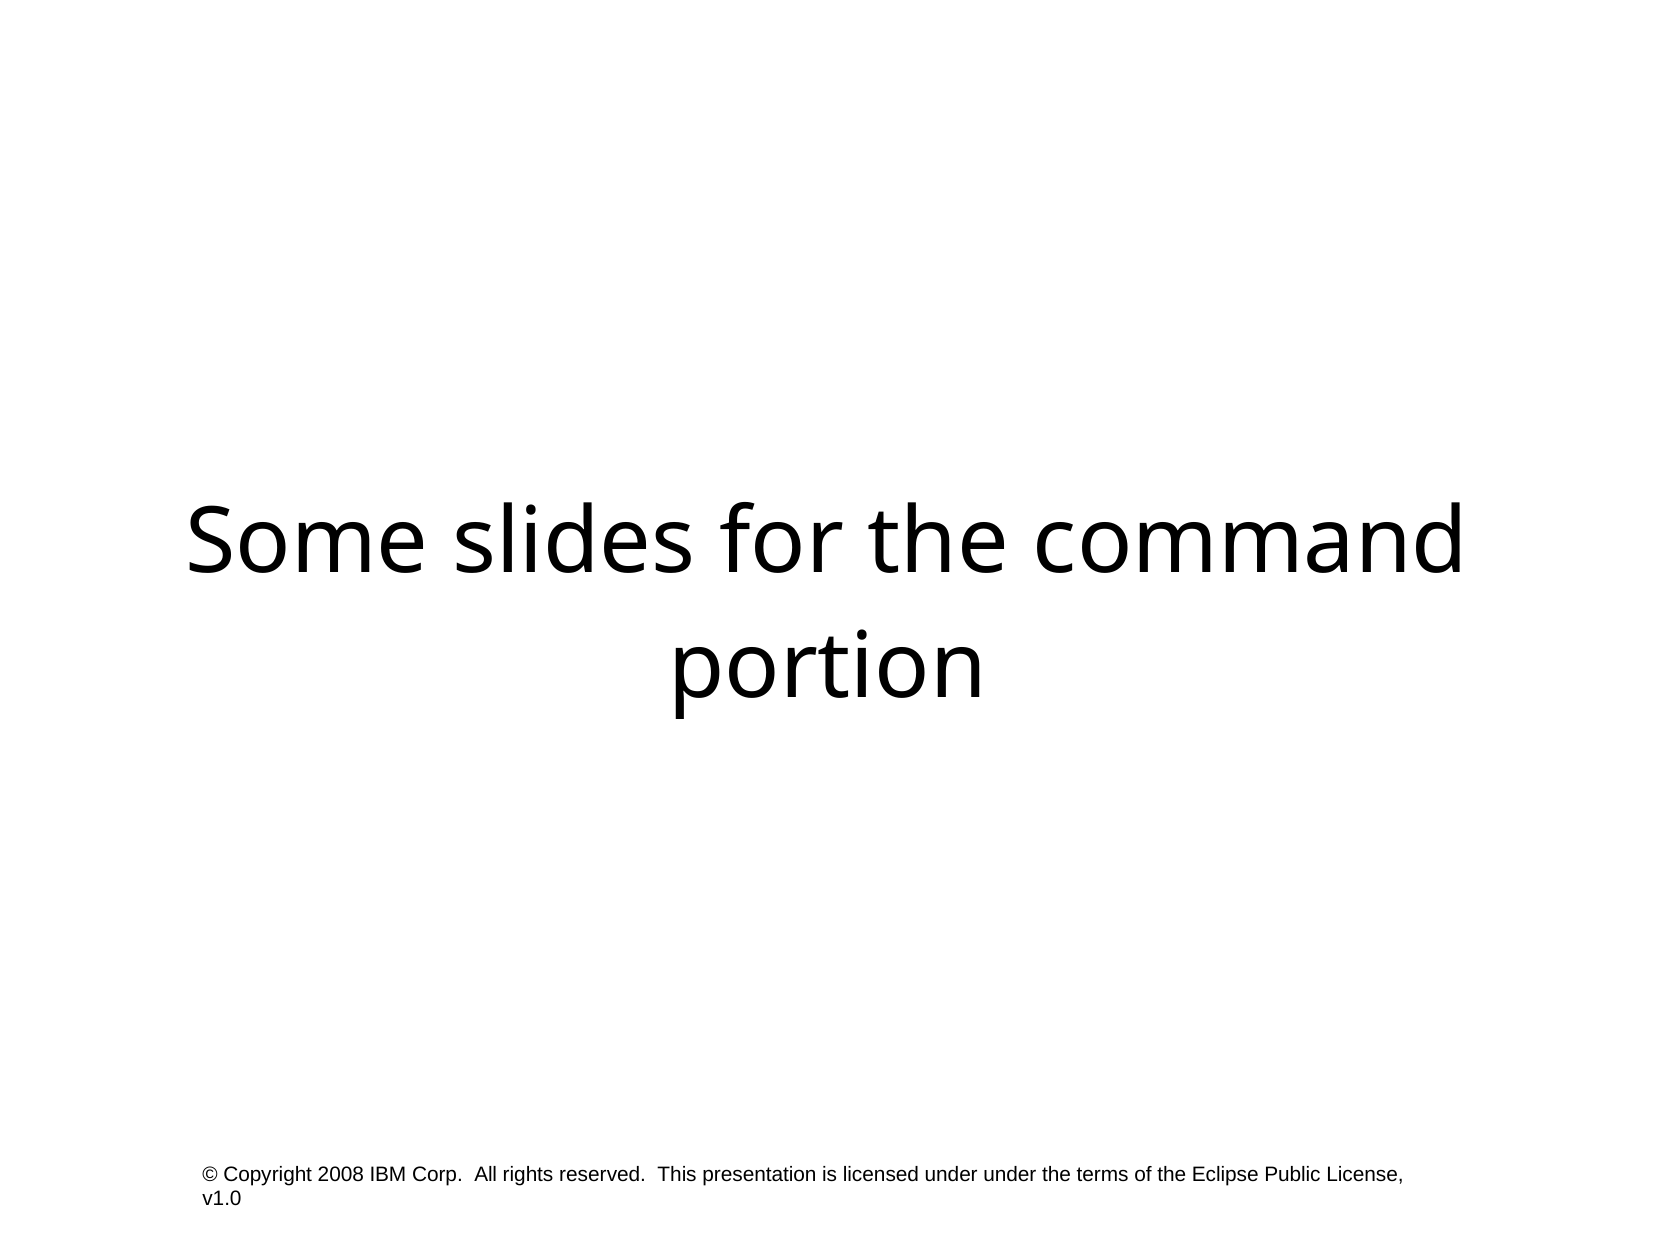

# Some slides for the command portion